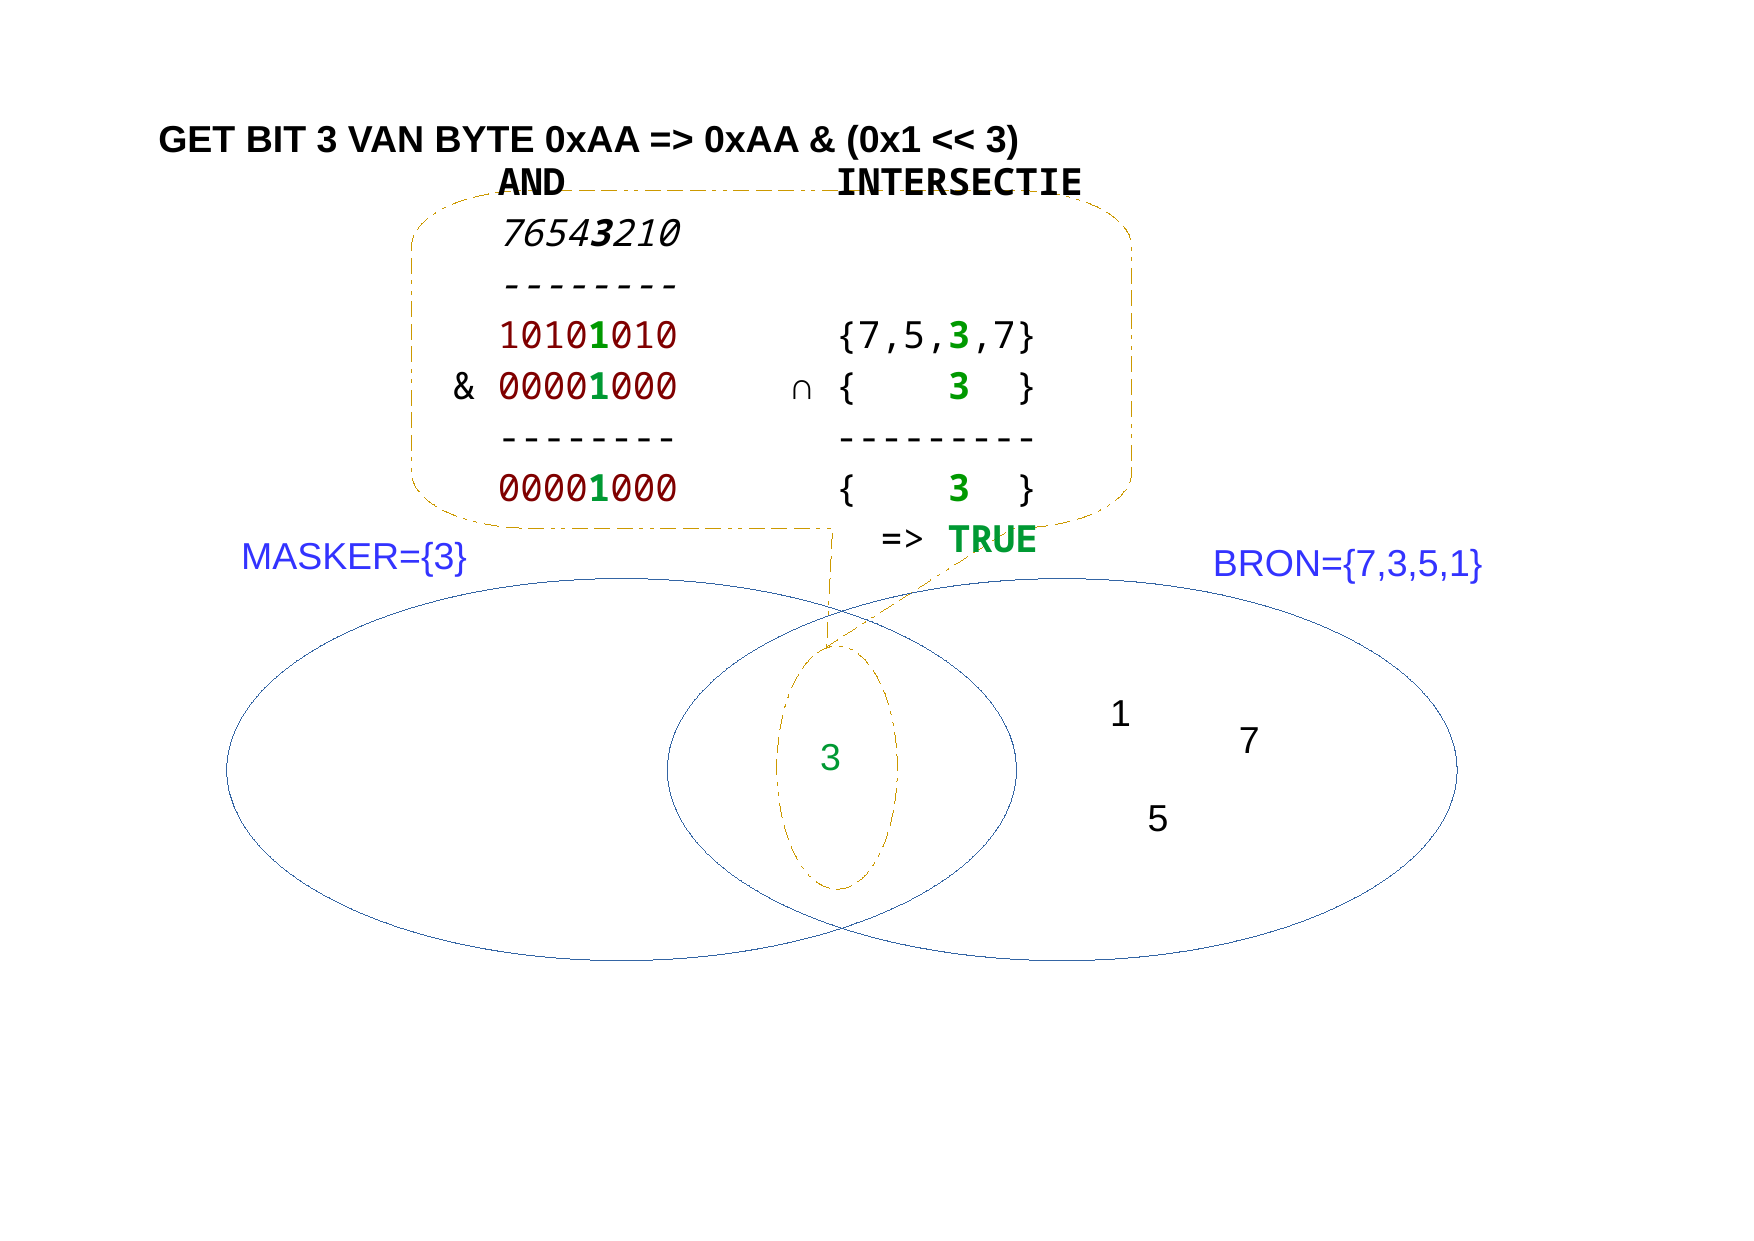

GET BIT 3 VAN BYTE 0xAA => 0xAA & (0x1 << 3)
 AND INTERSECTIE
 76543210
 --------
 10101010 {7,5,3,7}
& 00001000 ∩ { 3 }
 -------- ---------
 00001000 { 3 }
 => TRUE
MASKER={3}
BRON={7,3,5,1}
1
7
3
5